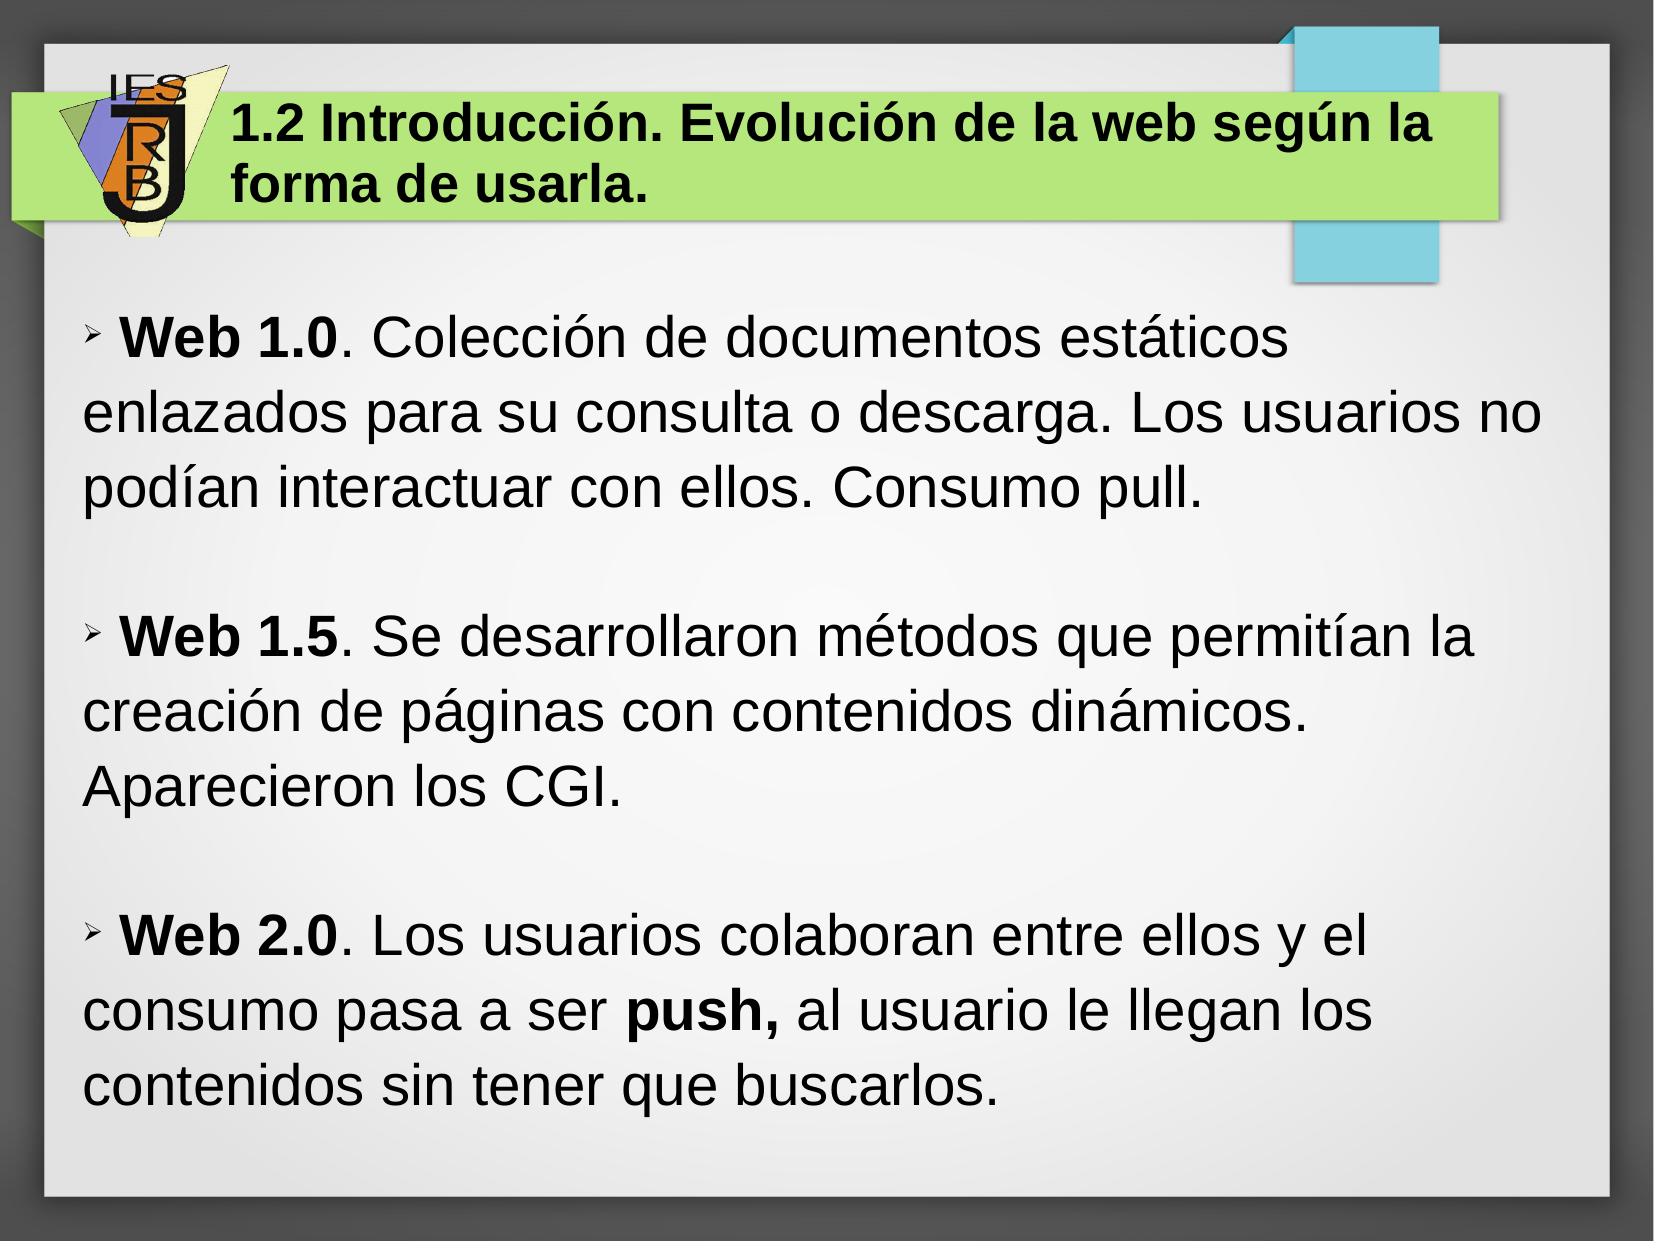

# 1.2 Introducción. Evolución de la web según la 		forma de usarla.
 Web 1.0. Colección de documentos estáticos enlazados para su consulta o descarga. Los usuarios no podían interactuar con ellos. Consumo pull.
 Web 1.5. Se desarrollaron métodos que permitían la creación de páginas con contenidos dinámicos. Aparecieron los CGI.
 Web 2.0. Los usuarios colaboran entre ellos y el consumo pasa a ser push, al usuario le llegan los contenidos sin tener que buscarlos.